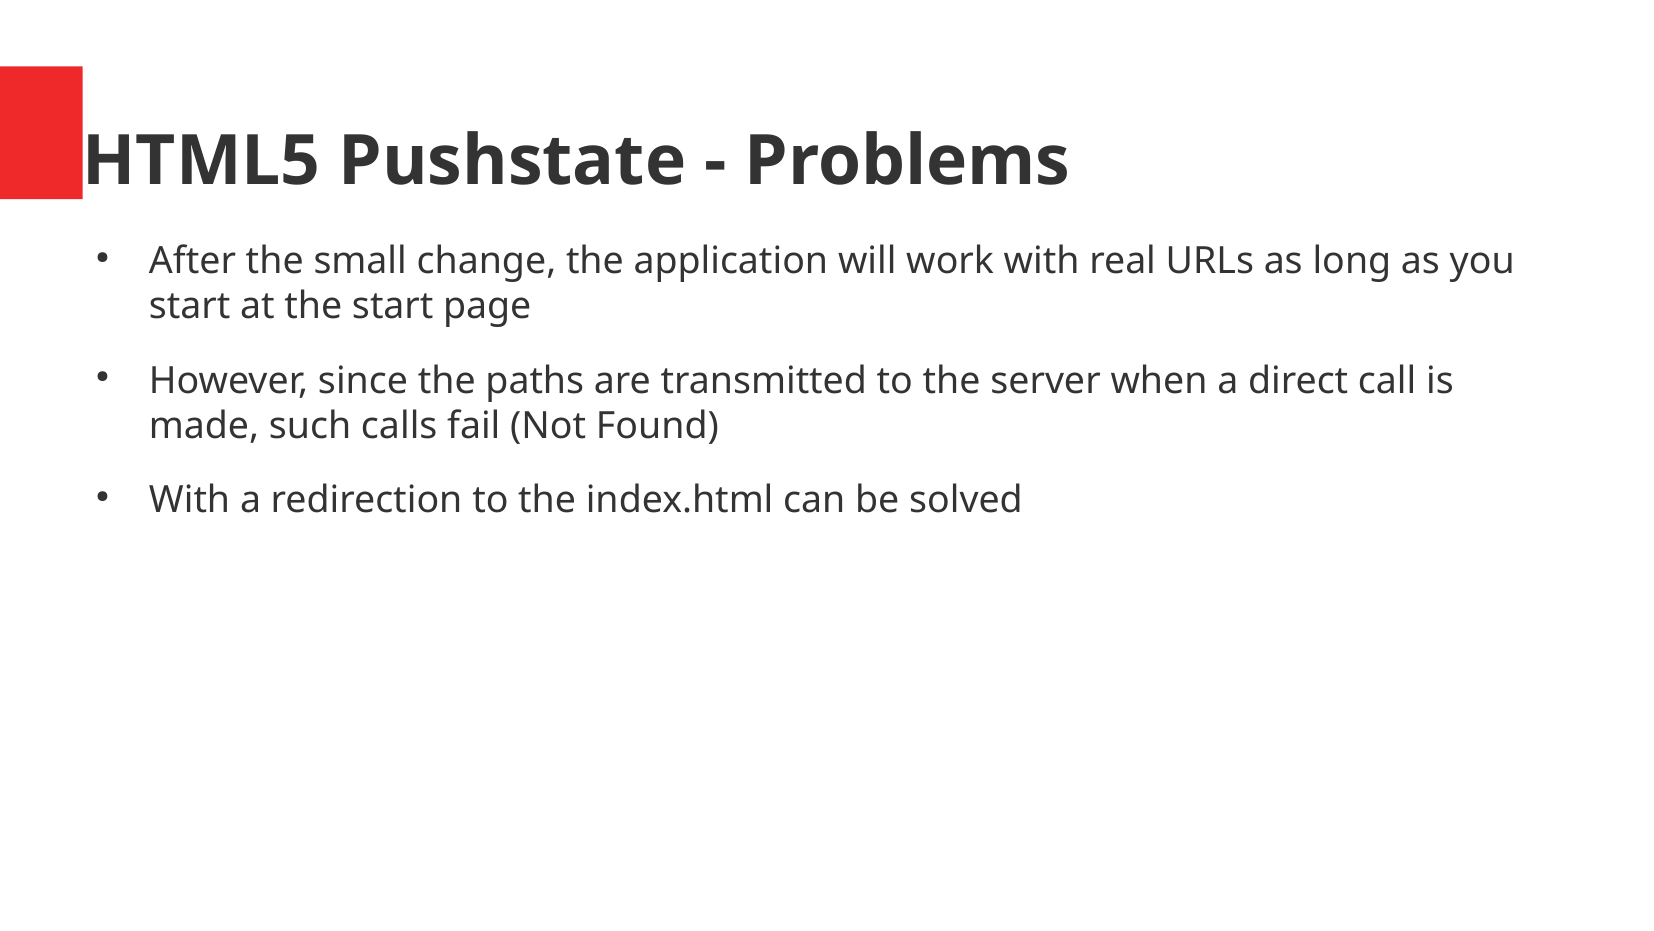

# HTML5 Pushstate - Problems
After the small change, the application will work with real URLs as long as you start at the start page
However, since the paths are transmitted to the server when a direct call is made, such calls fail (Not Found)
With a redirection to the index.html can be solved